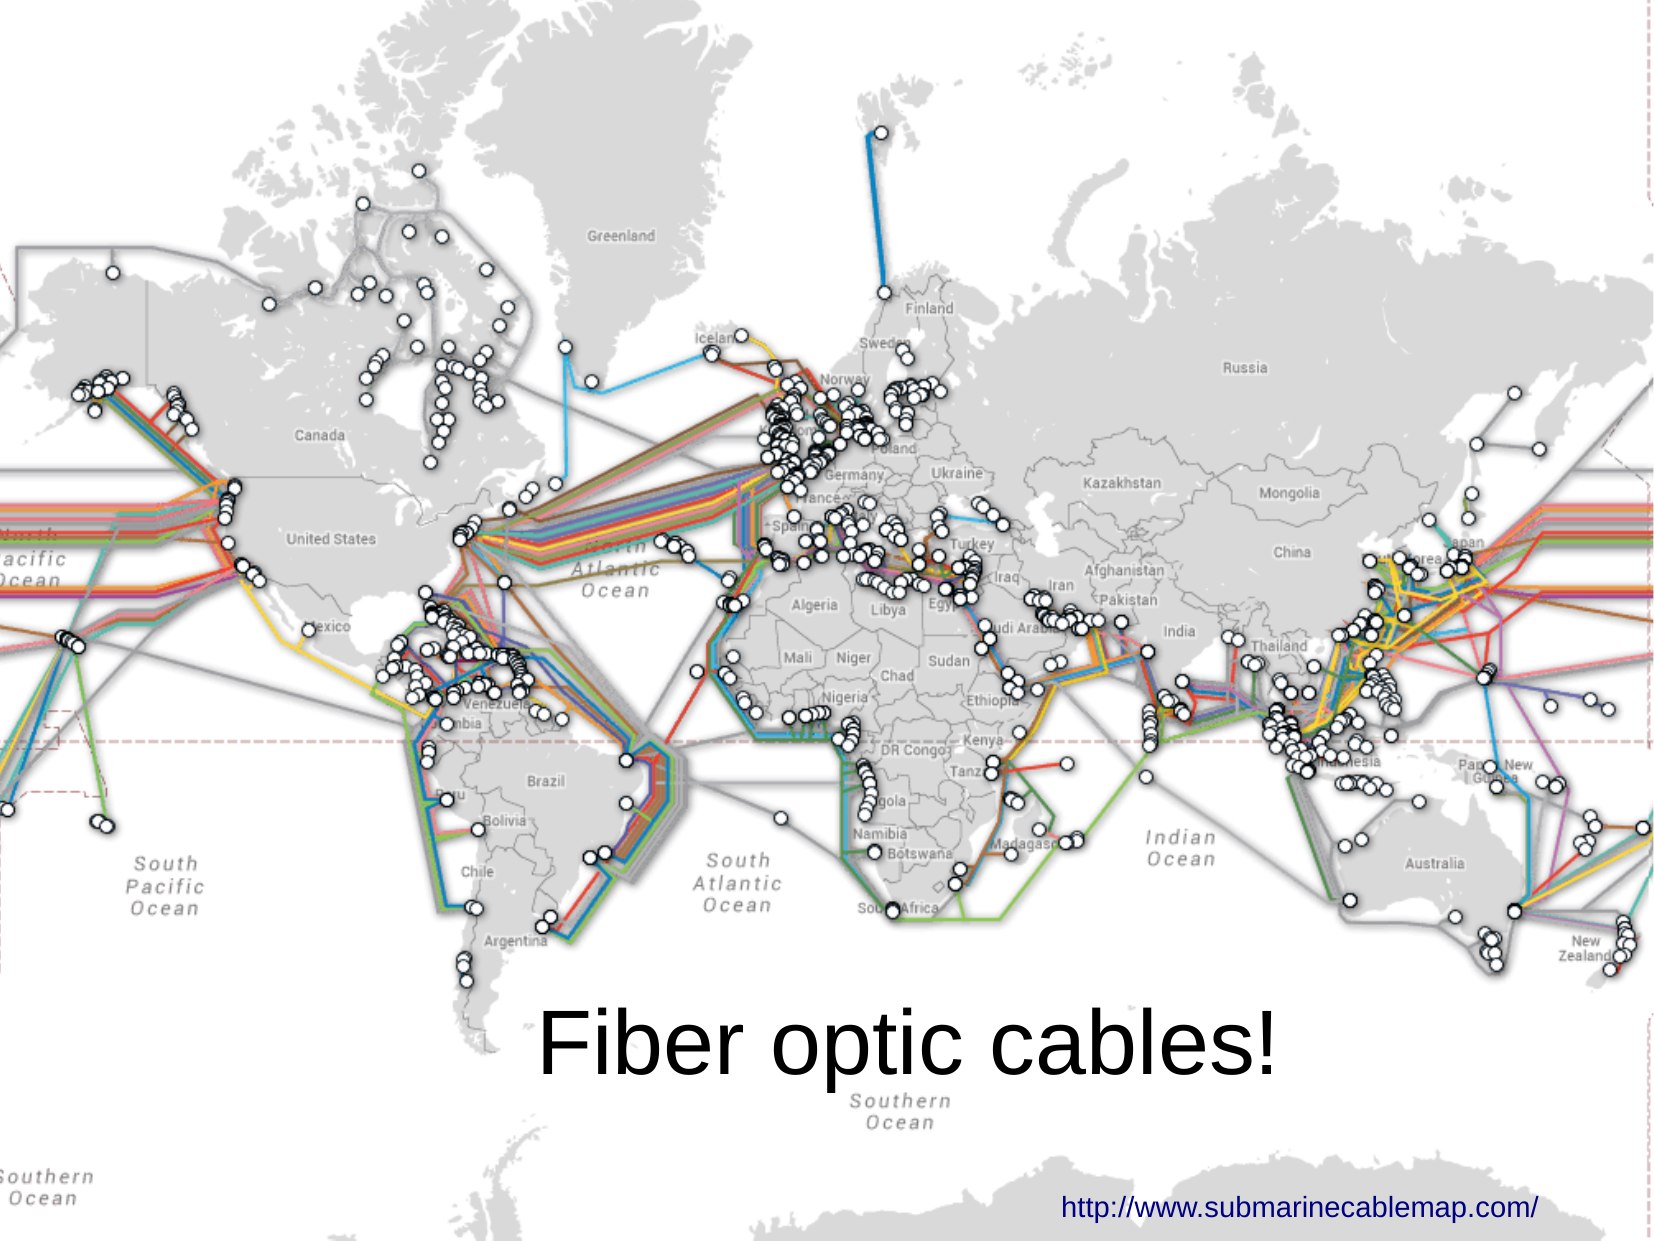

# Fiber optic cables!
Fiber optic cables!
http://www.submarinecablemap.com/